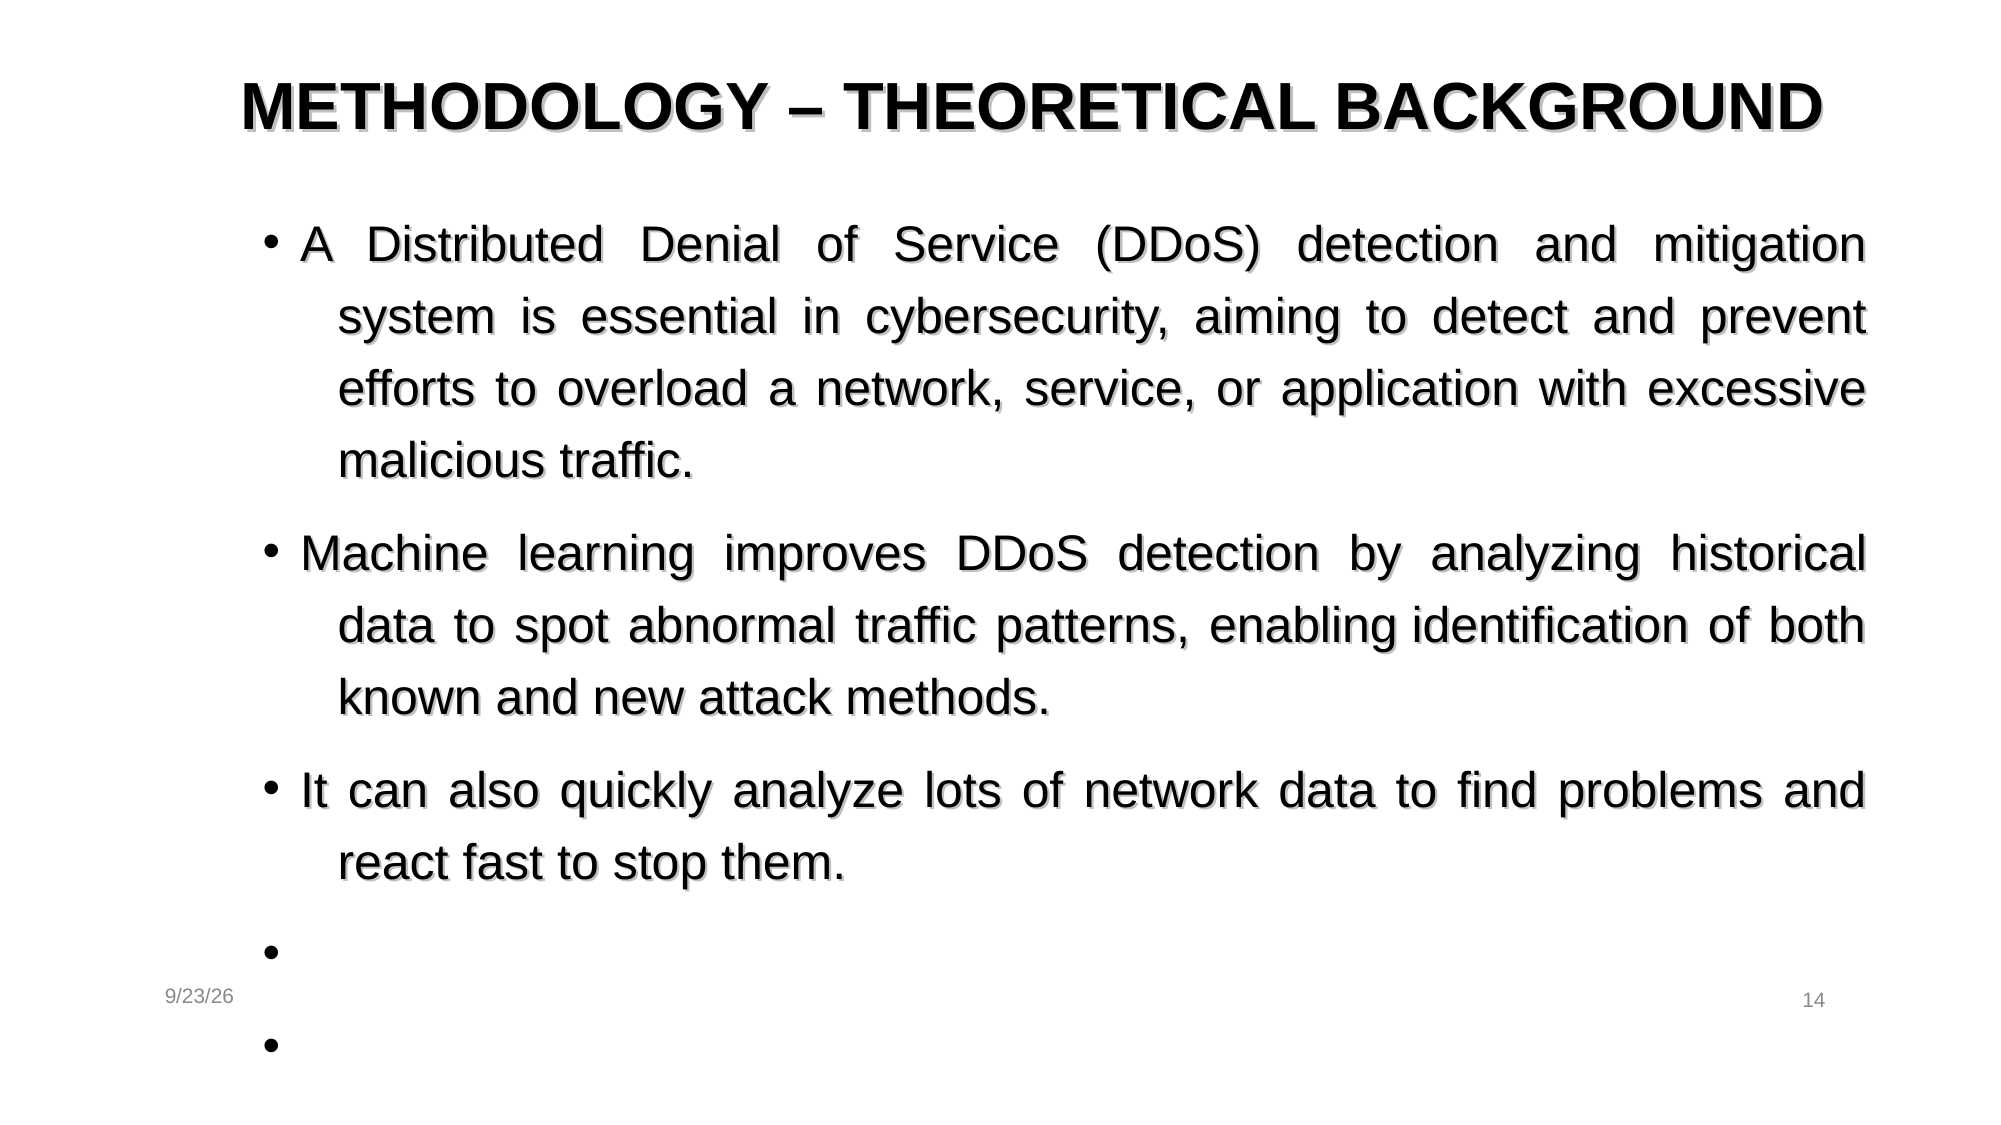

# Methodology – theoretical background
A Distributed Denial of Service (DDoS) detection and mitigation system is essential in cybersecurity, aiming to detect and prevent efforts to overload a network, service, or application with excessive malicious traffic.
Machine learning improves DDoS detection by analyzing historical data to spot abnormal traffic patterns, enabling identification of both known and new attack methods.
It can also quickly analyze lots of network data to find problems and react fast to stop them.
14